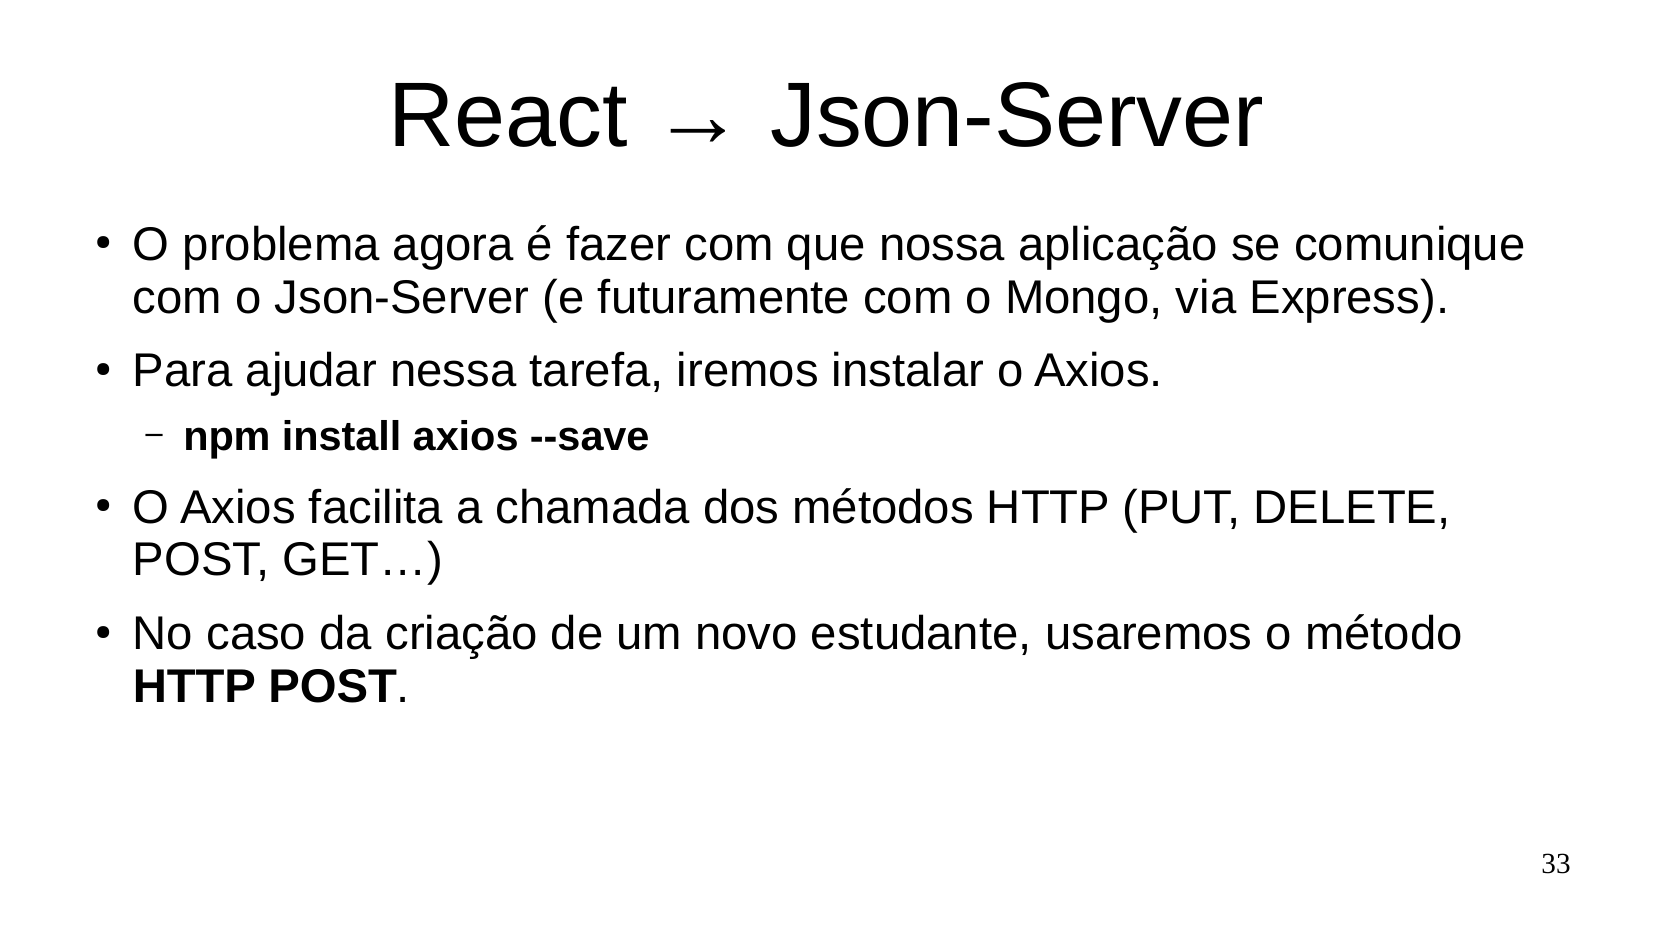

# React → Json-Server
O problema agora é fazer com que nossa aplicação se comunique com o Json-Server (e futuramente com o Mongo, via Express).
Para ajudar nessa tarefa, iremos instalar o Axios.
npm install axios --save
O Axios facilita a chamada dos métodos HTTP (PUT, DELETE, POST, GET…)
No caso da criação de um novo estudante, usaremos o método HTTP POST.
33